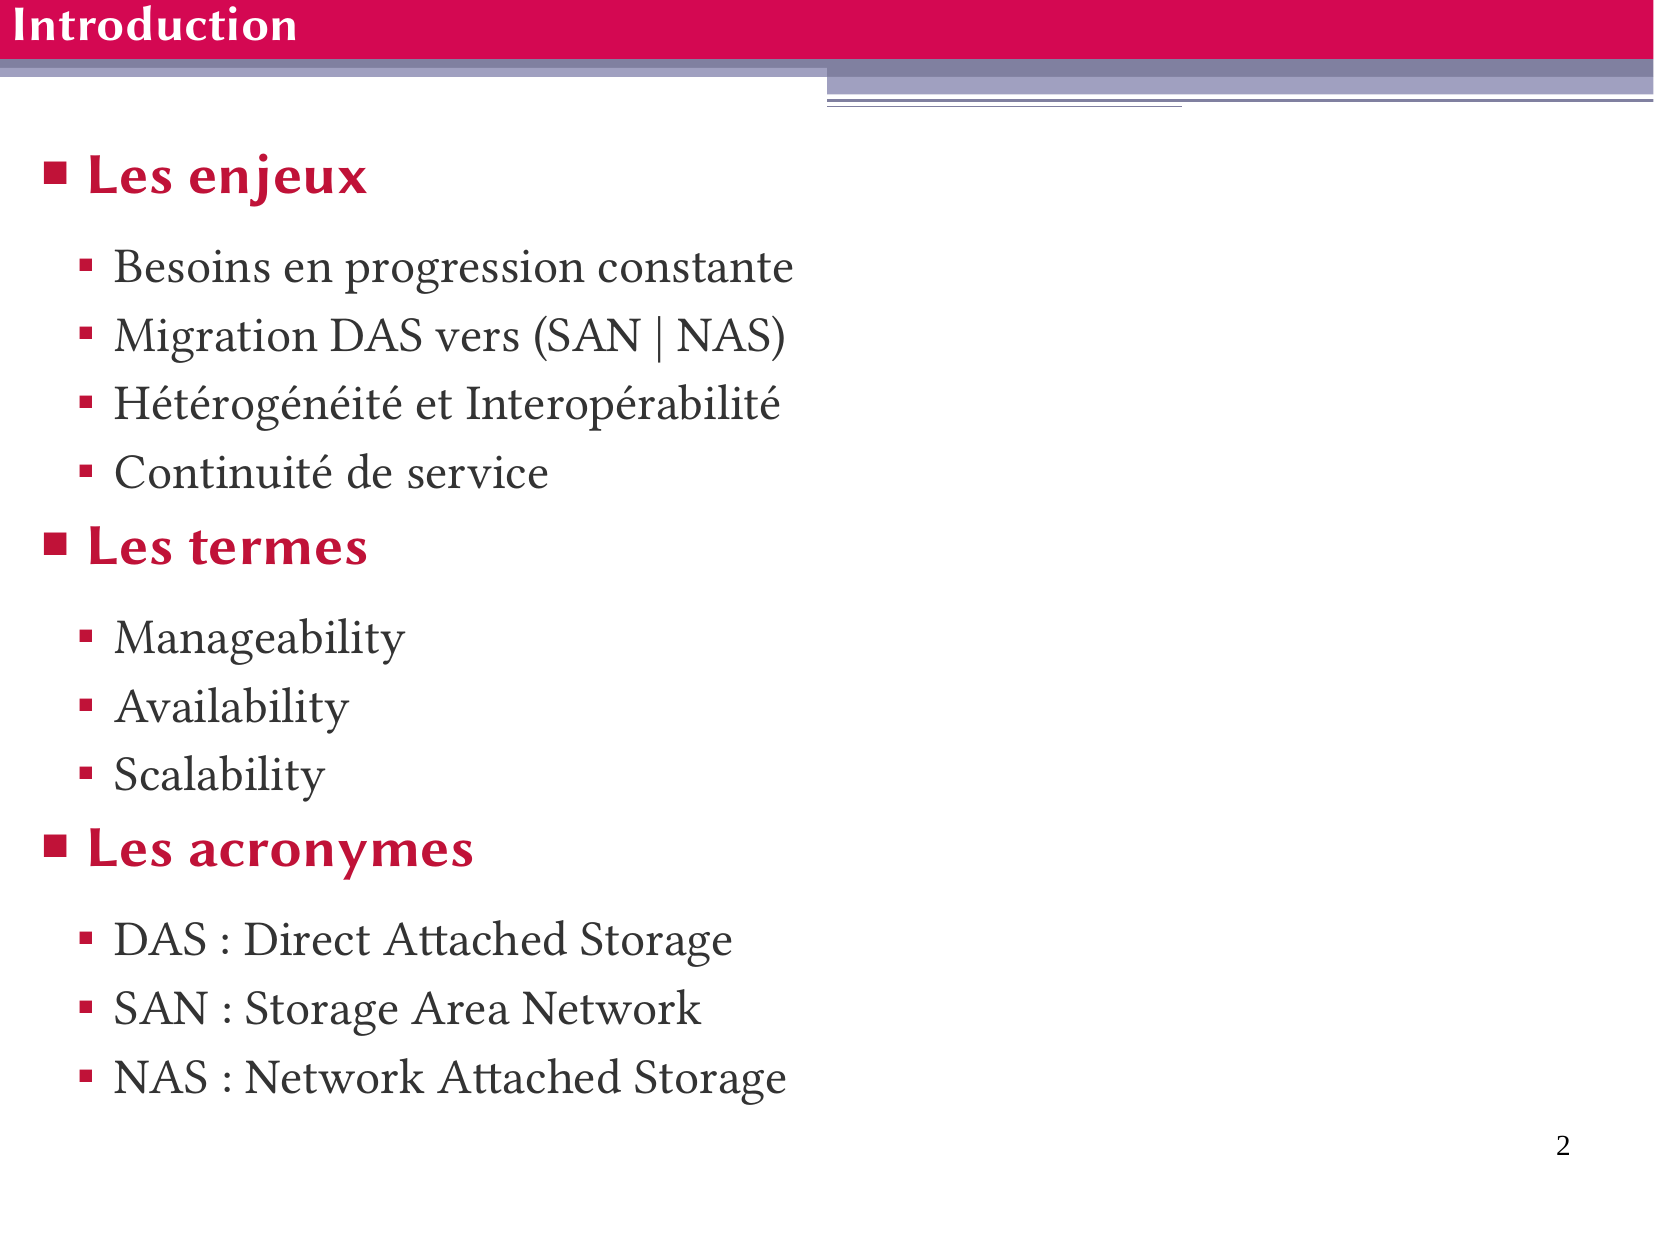

# Introduction
Les enjeux
Besoins en progression constante
Migration DAS vers (SAN | NAS)
Hétérogénéité et Interopérabilité
Continuité de service
Les termes
Manageability
Availability
Scalability
Les acronymes
DAS : Direct Attached Storage
SAN : Storage Area Network
NAS : Network Attached Storage
2